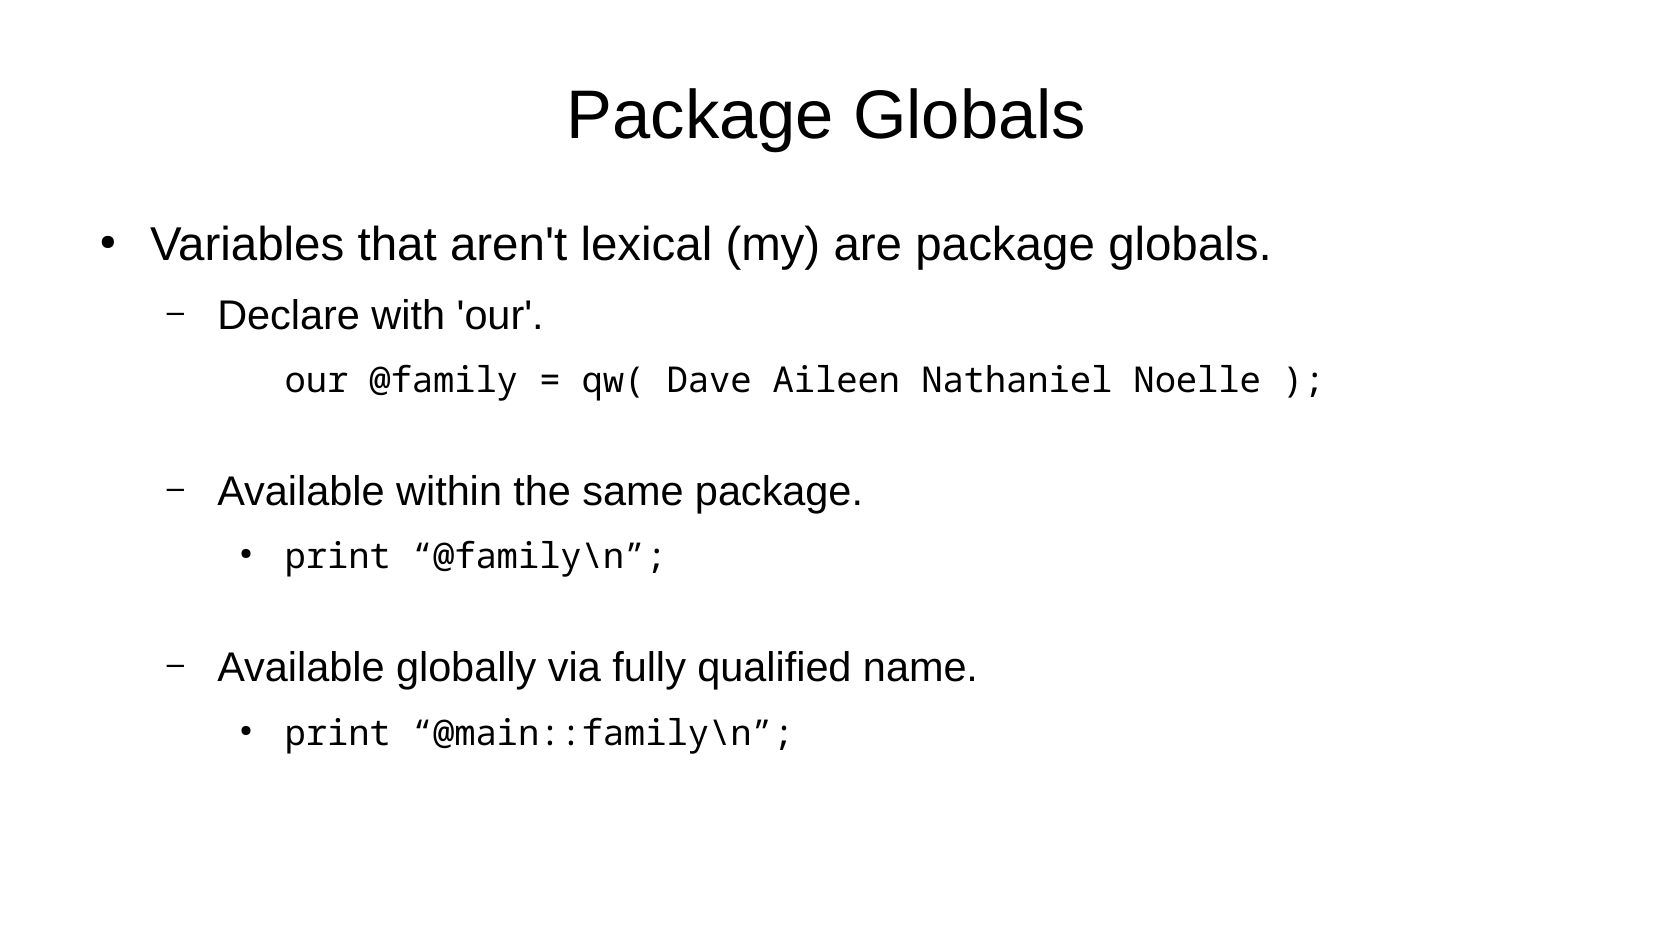

# Package Globals
Variables that aren't lexical (my) are package globals.
Declare with 'our'.
our @family = qw( Dave Aileen Nathaniel Noelle );
Available within the same package.
print “@family\n”;
Available globally via fully qualified name.
print “@main::family\n”;